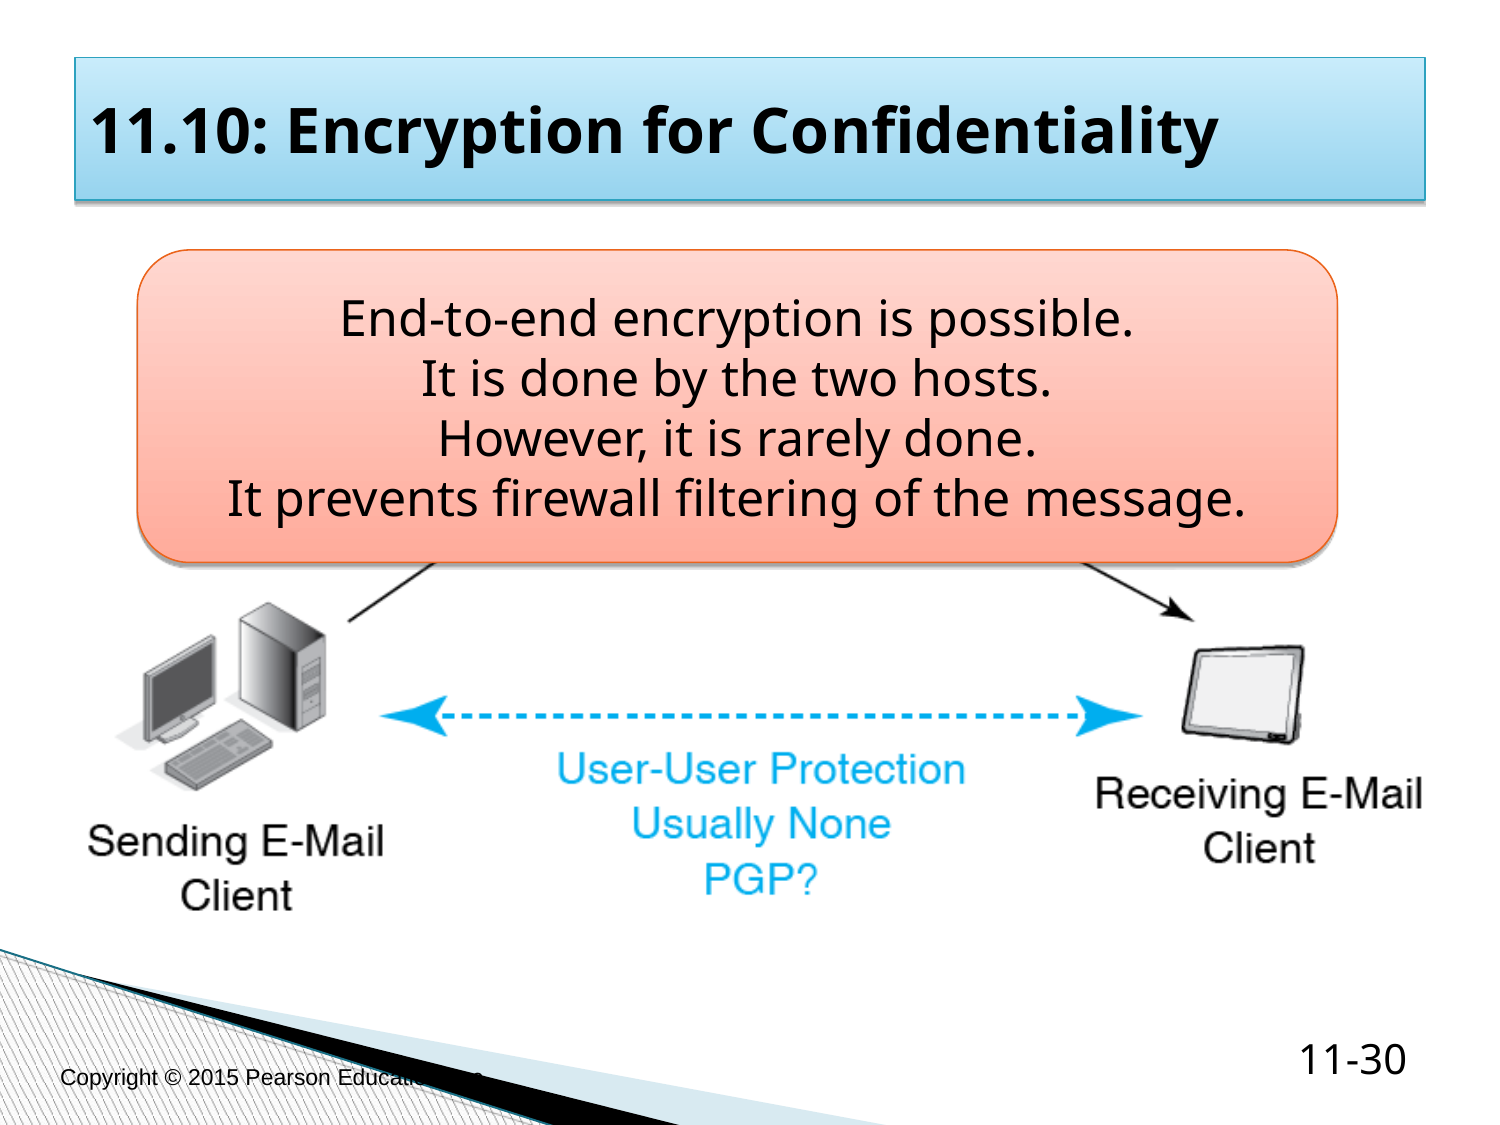

# 11.10: Encryption for Confidentiality
End-to-end encryption is possible.
It is done by the two hosts.
However, it is rarely done.
It prevents firewall filtering of the message.
Copyright © 2015 Pearson Education, Inc.